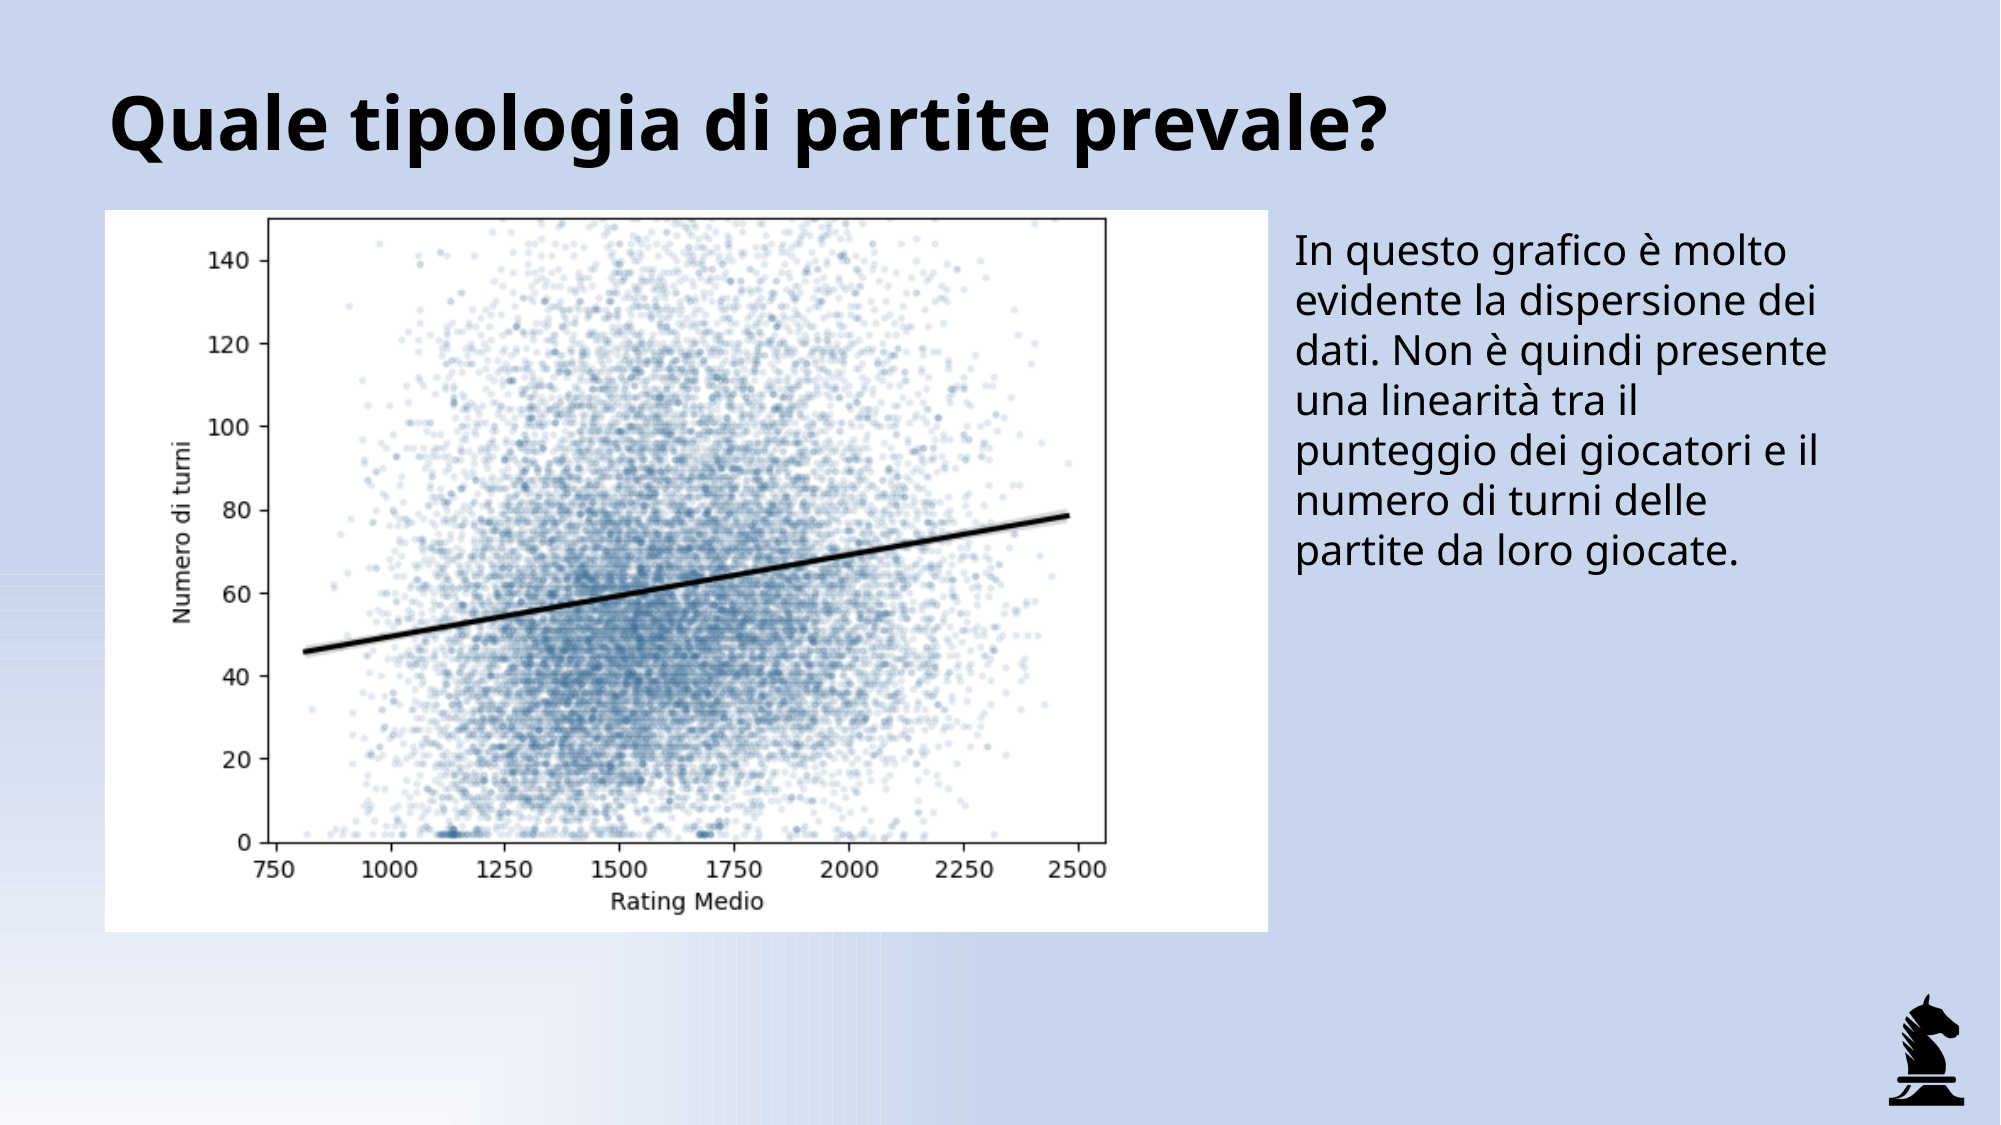

Quale tipologia di partite prevale?
In questo grafico è molto evidente la dispersione dei dati. Non è quindi presente una linearità tra il punteggio dei giocatori e il numero di turni delle partite da loro giocate.